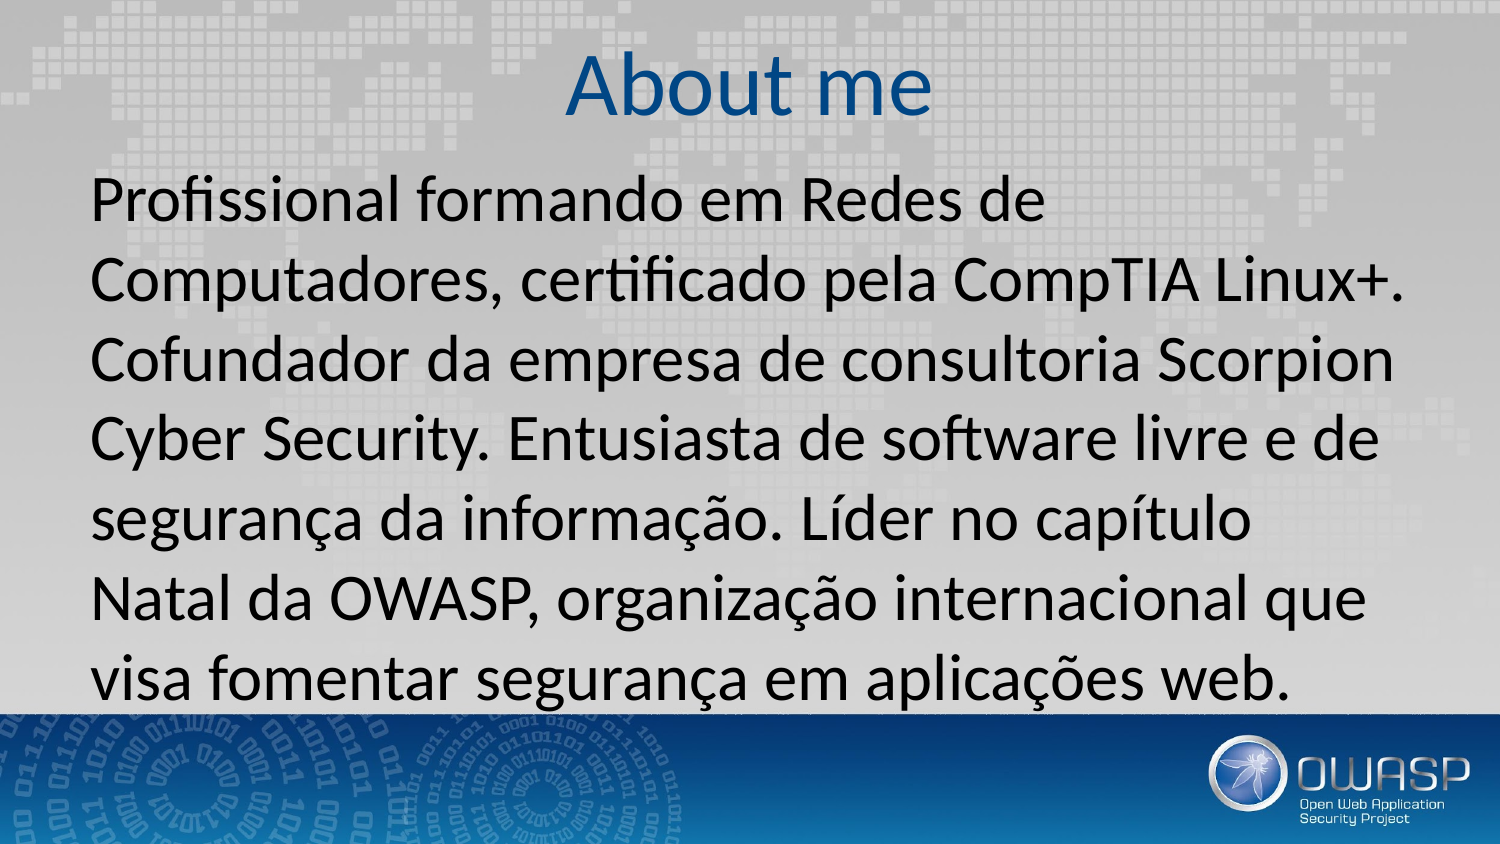

# About me
Profissional formando em Redes de Computadores, certificado pela CompTIA Linux+. Cofundador da empresa de consultoria Scorpion Cyber Security. Entusiasta de software livre e de segurança da informação. Líder no capítulo Natal da OWASP, organização internacional que visa fomentar segurança em aplicações web.